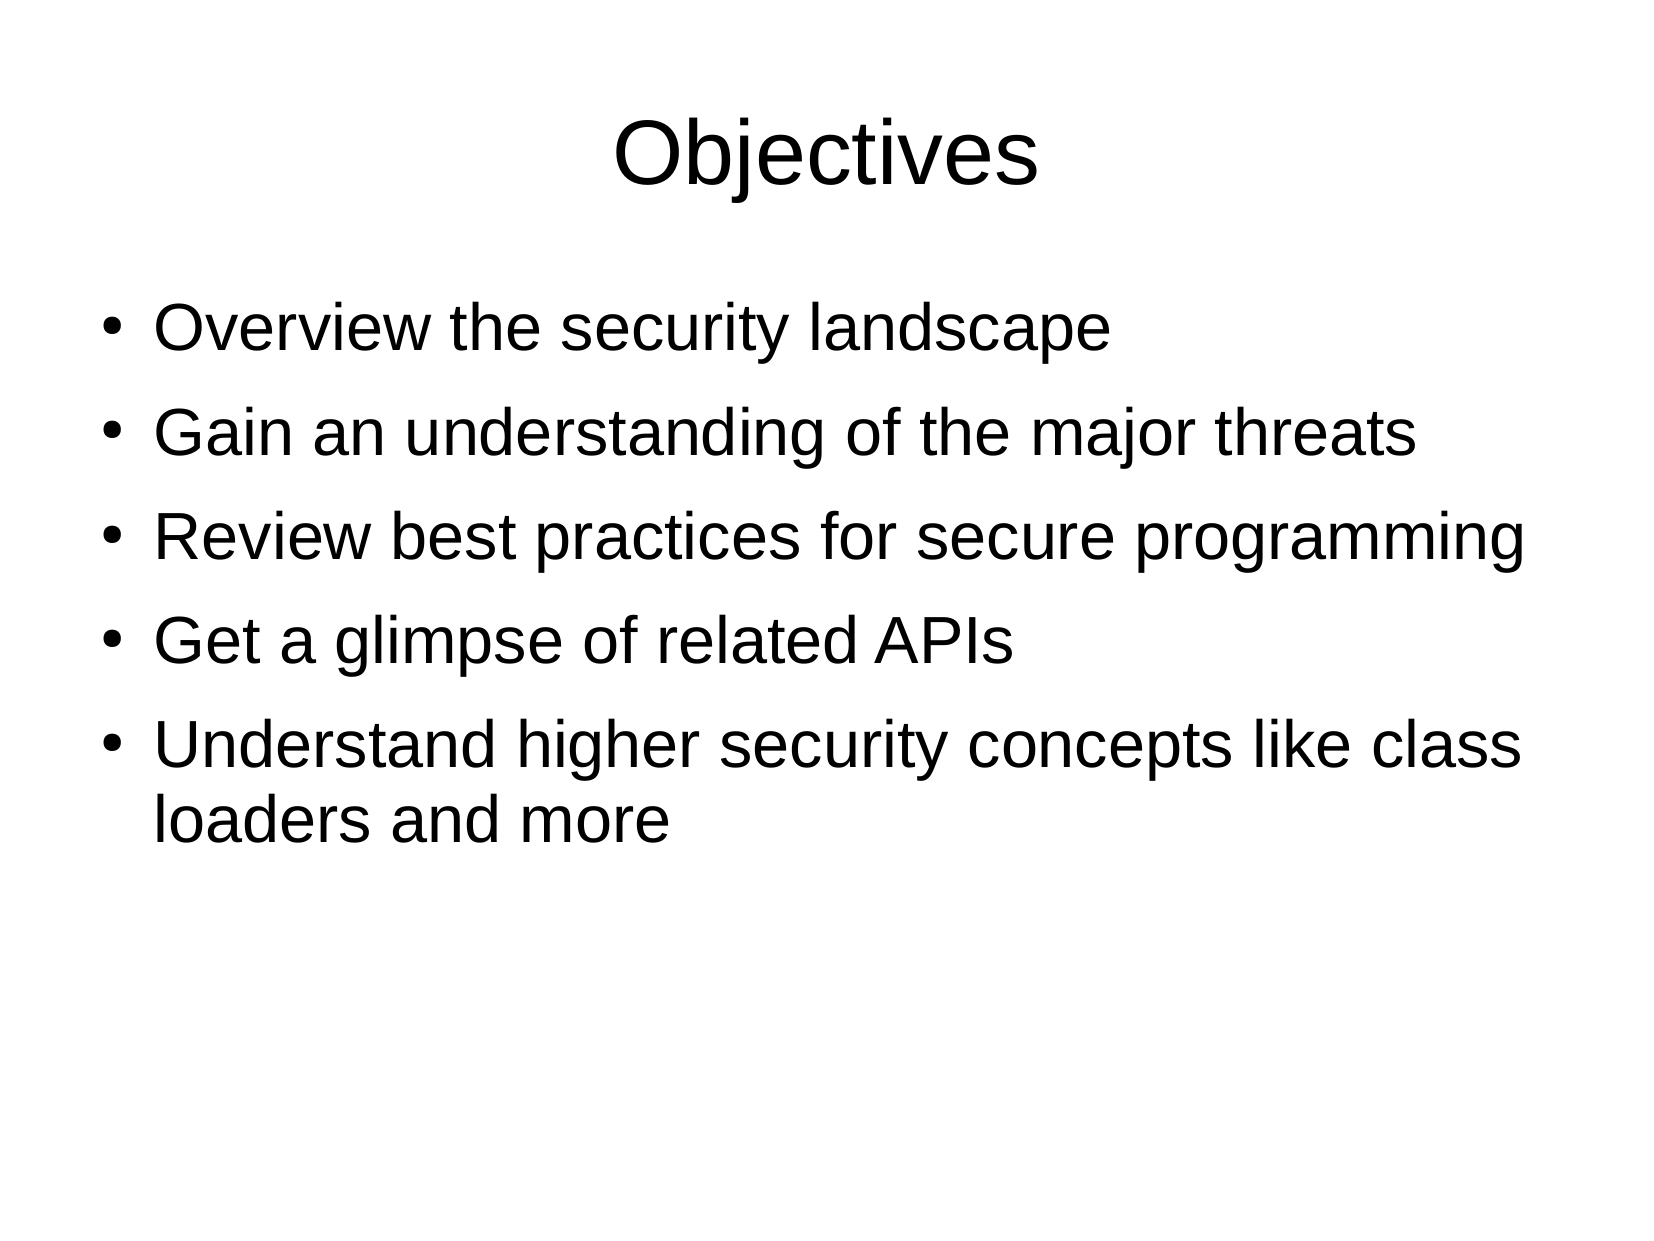

# Objectives
Overview the security landscape
Gain an understanding of the major threats
Review best practices for secure programming
Get a glimpse of related APIs
Understand higher security concepts like class loaders and more